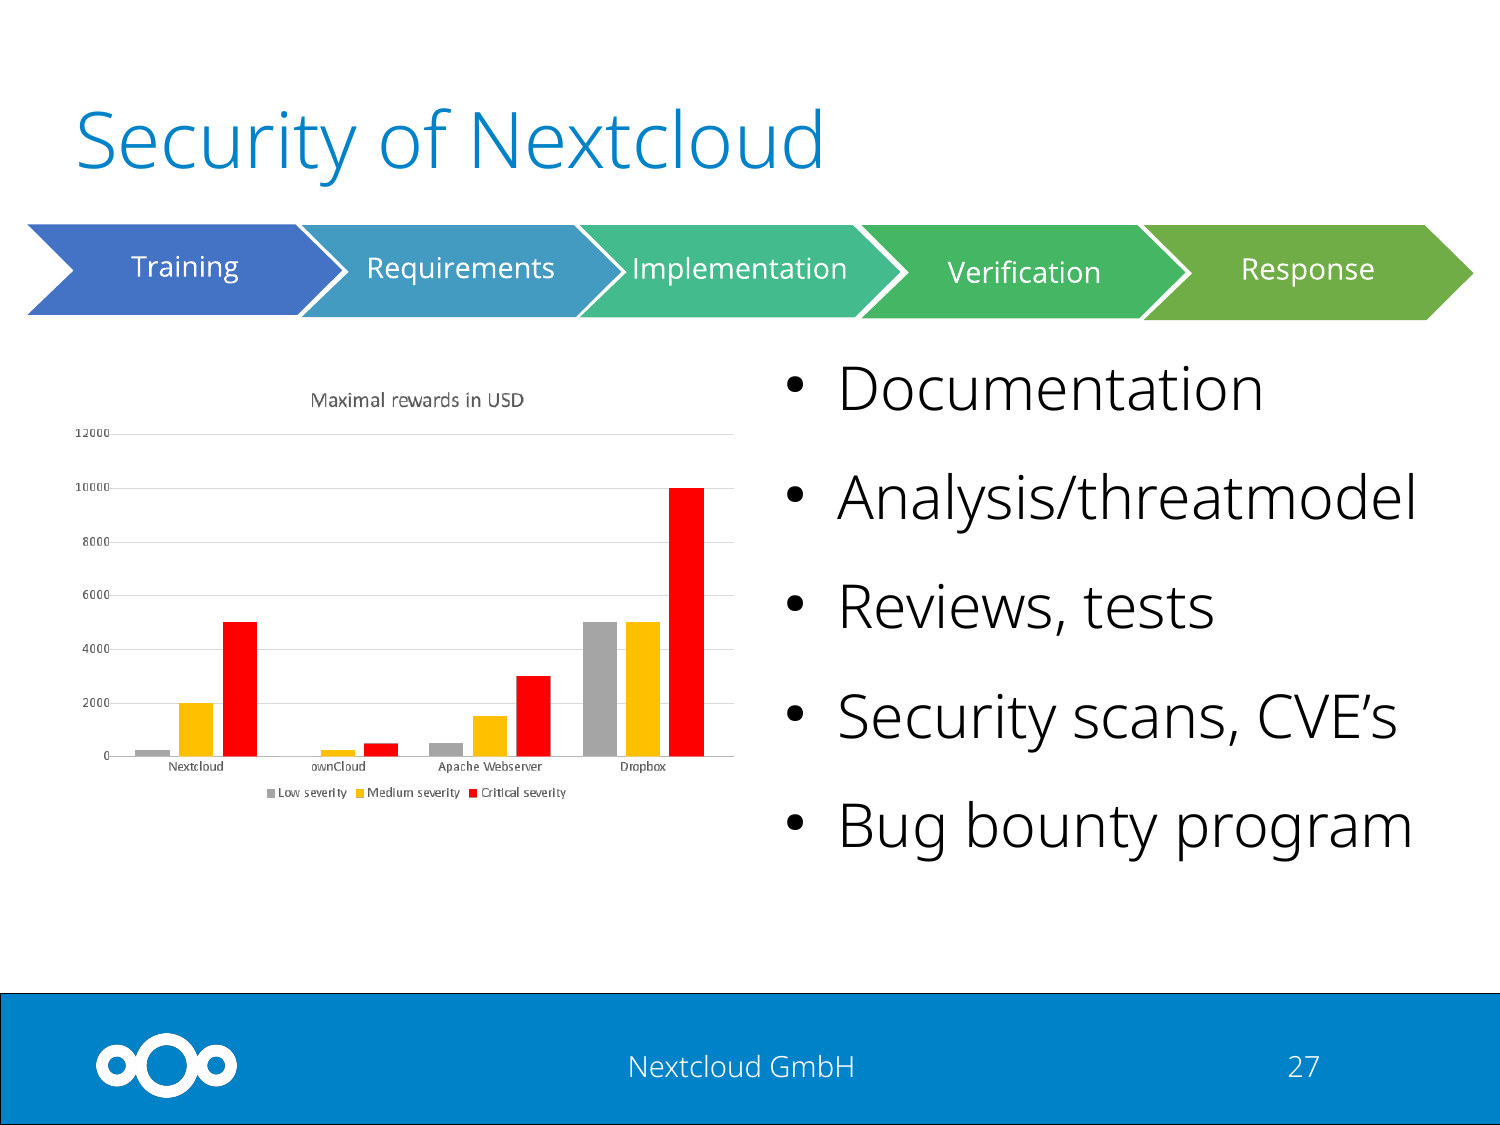

# Security of Nextcloud
Documentation
Analysis/threatmodel
Reviews, tests
Security scans, CVE’s
Bug bounty program
© struktur AG
27